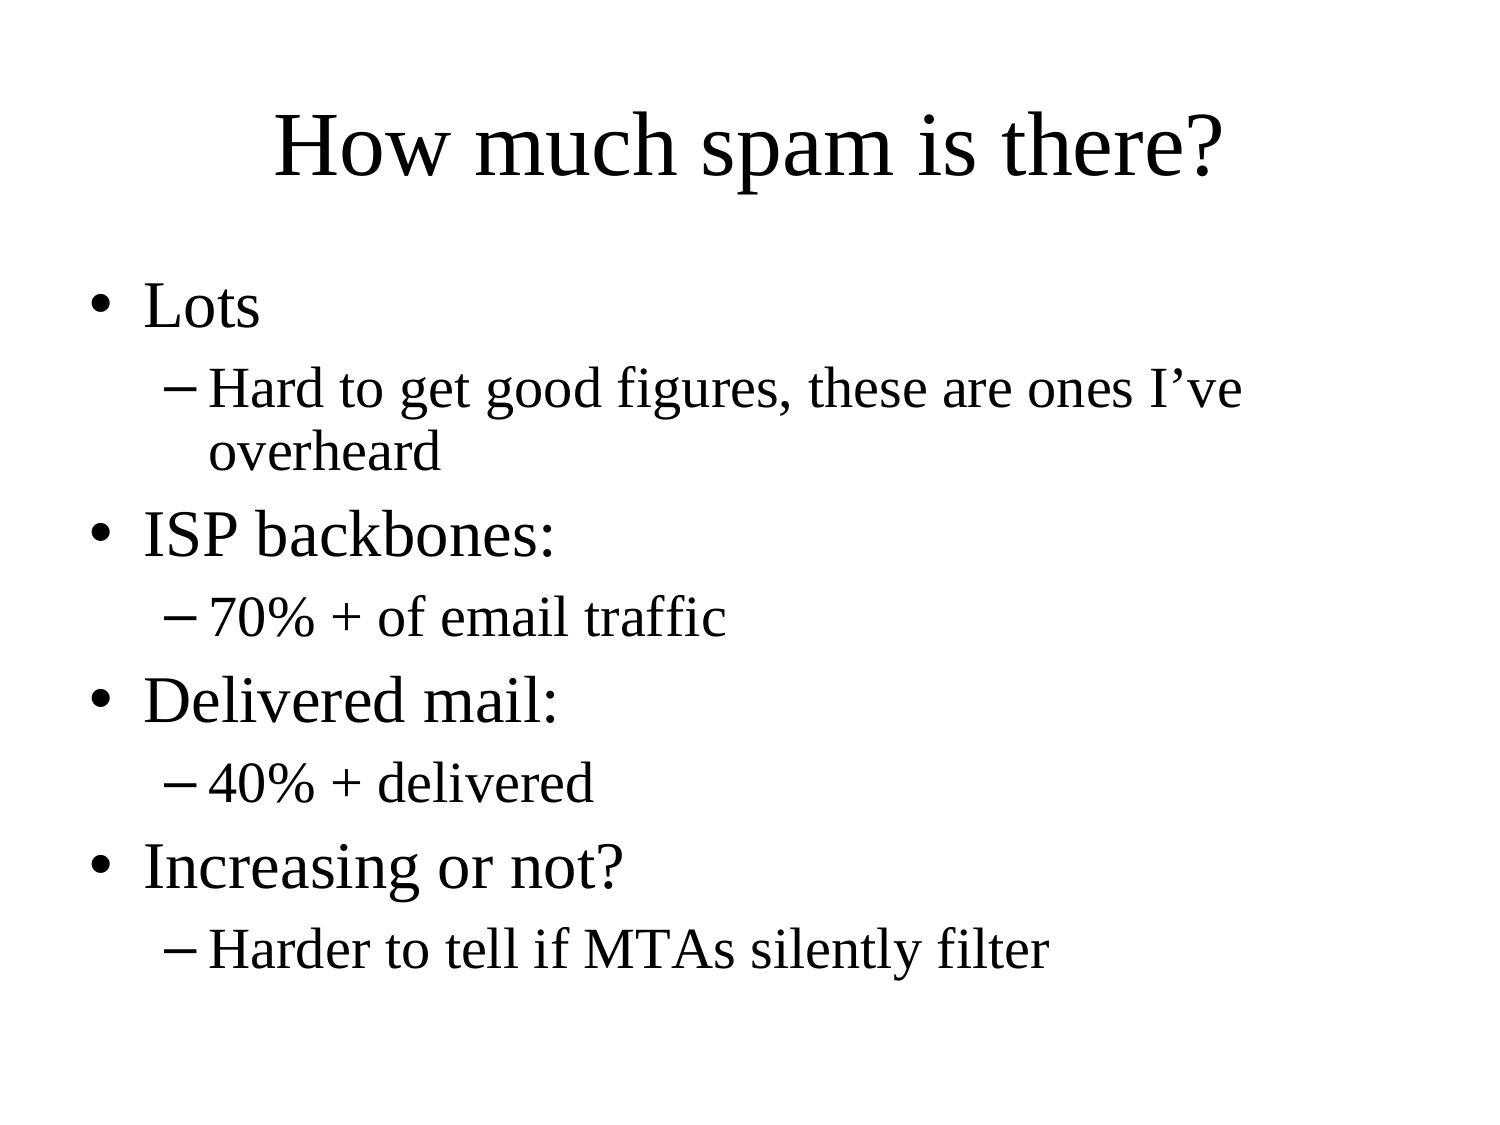

# How much spam is there?
Lots
Hard to get good figures, these are ones I’ve overheard
ISP backbones:
70% + of email traffic
Delivered mail:
40% + delivered
Increasing or not?
Harder to tell if MTAs silently filter